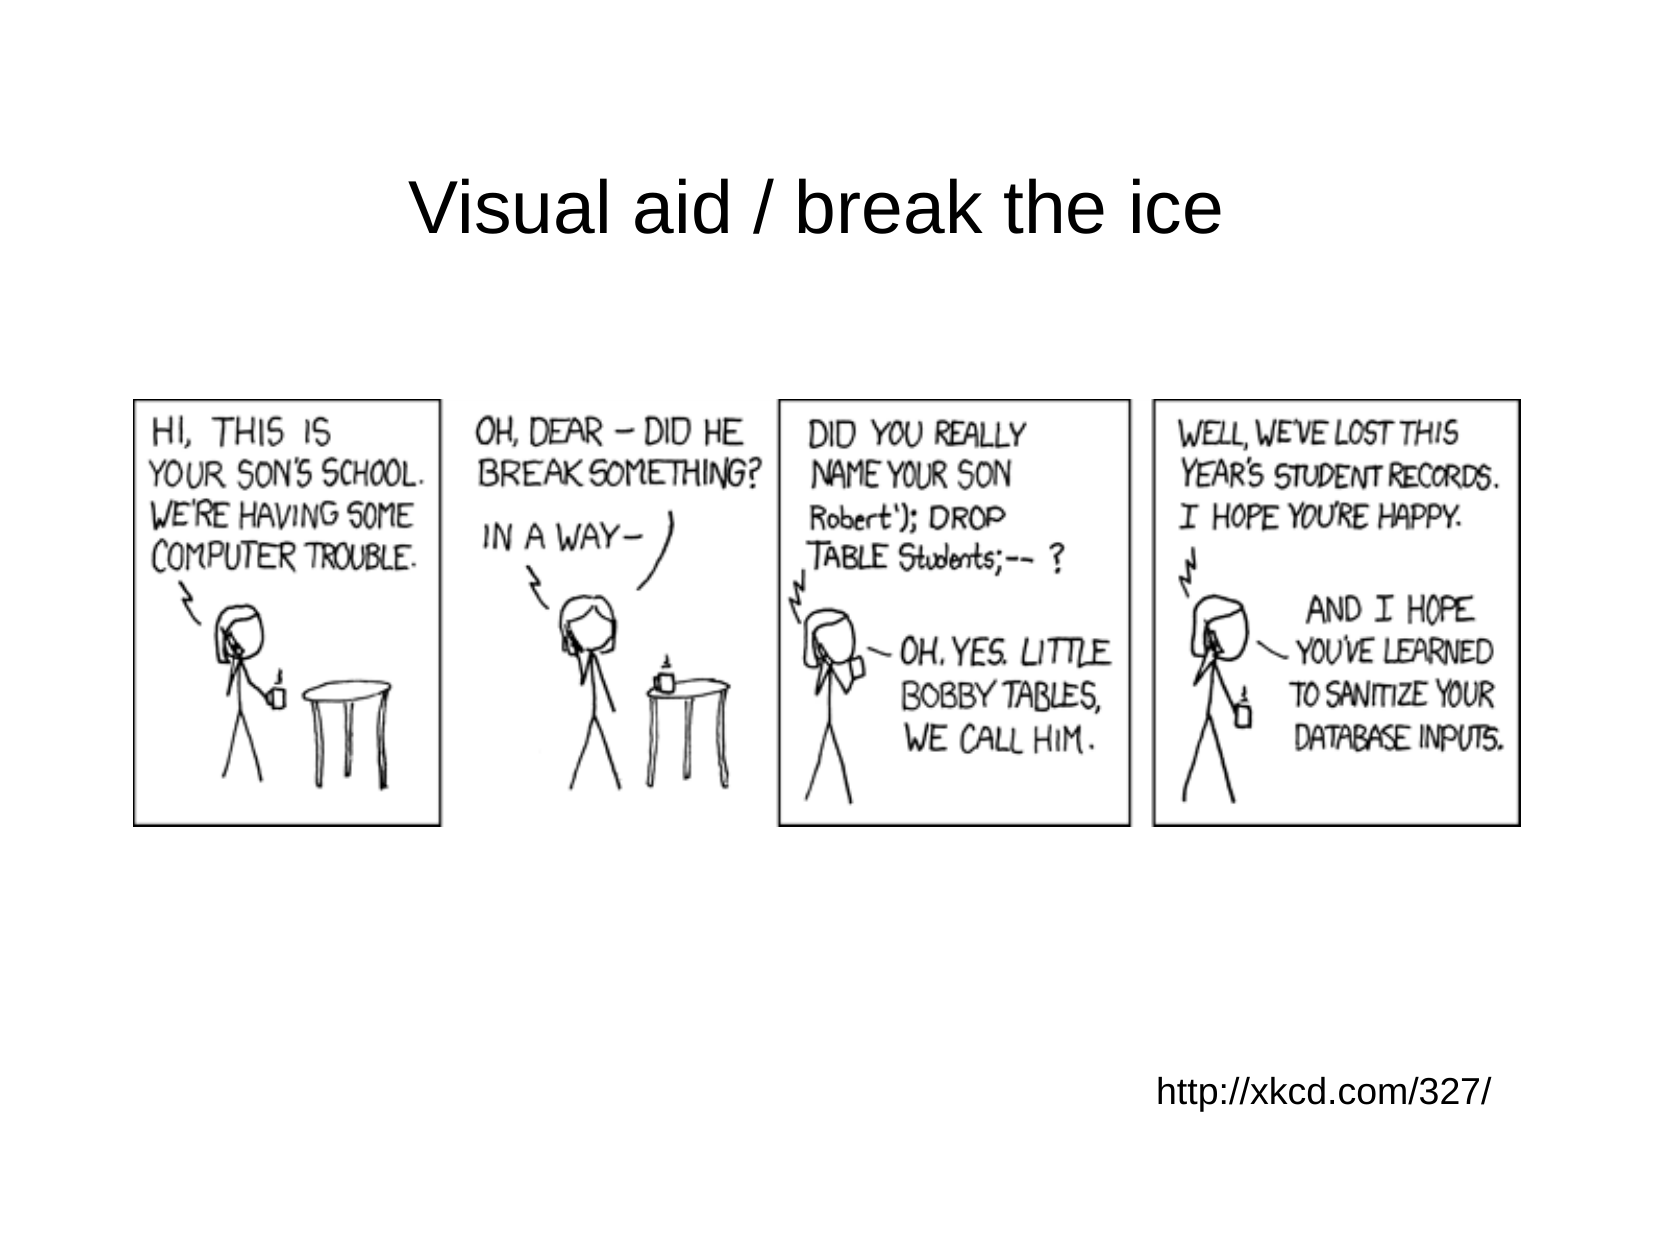

Visual aid / break the ice
http://xkcd.com/327/